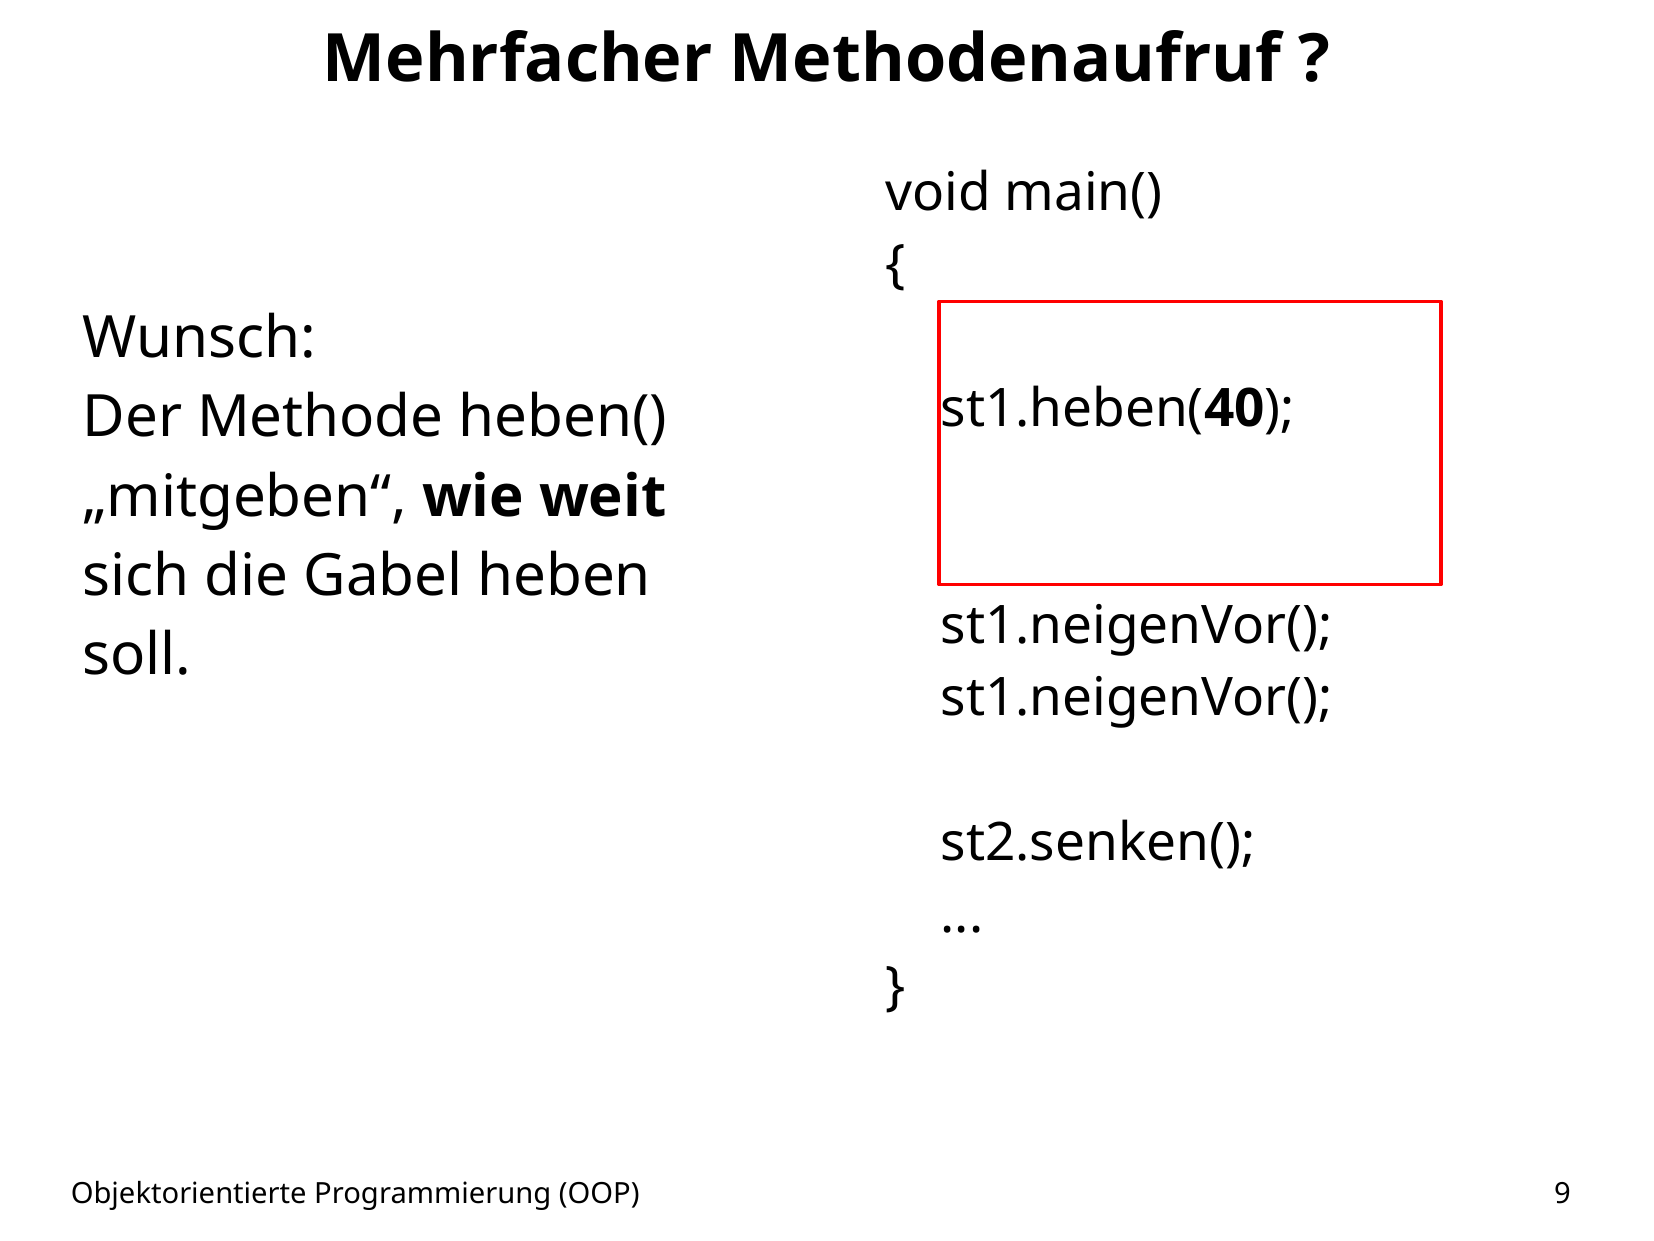

# Mehrfacher Methodenaufruf ?
void main()
{
 st1.heben(40);
 st1.neigenVor();
 st1.neigenVor();
 st2.senken();
 ...
}
Wunsch:
Der Methode heben() „mitgeben“, wie weit sich die Gabel heben soll.
Objektorientierte Programmierung (OOP)
9